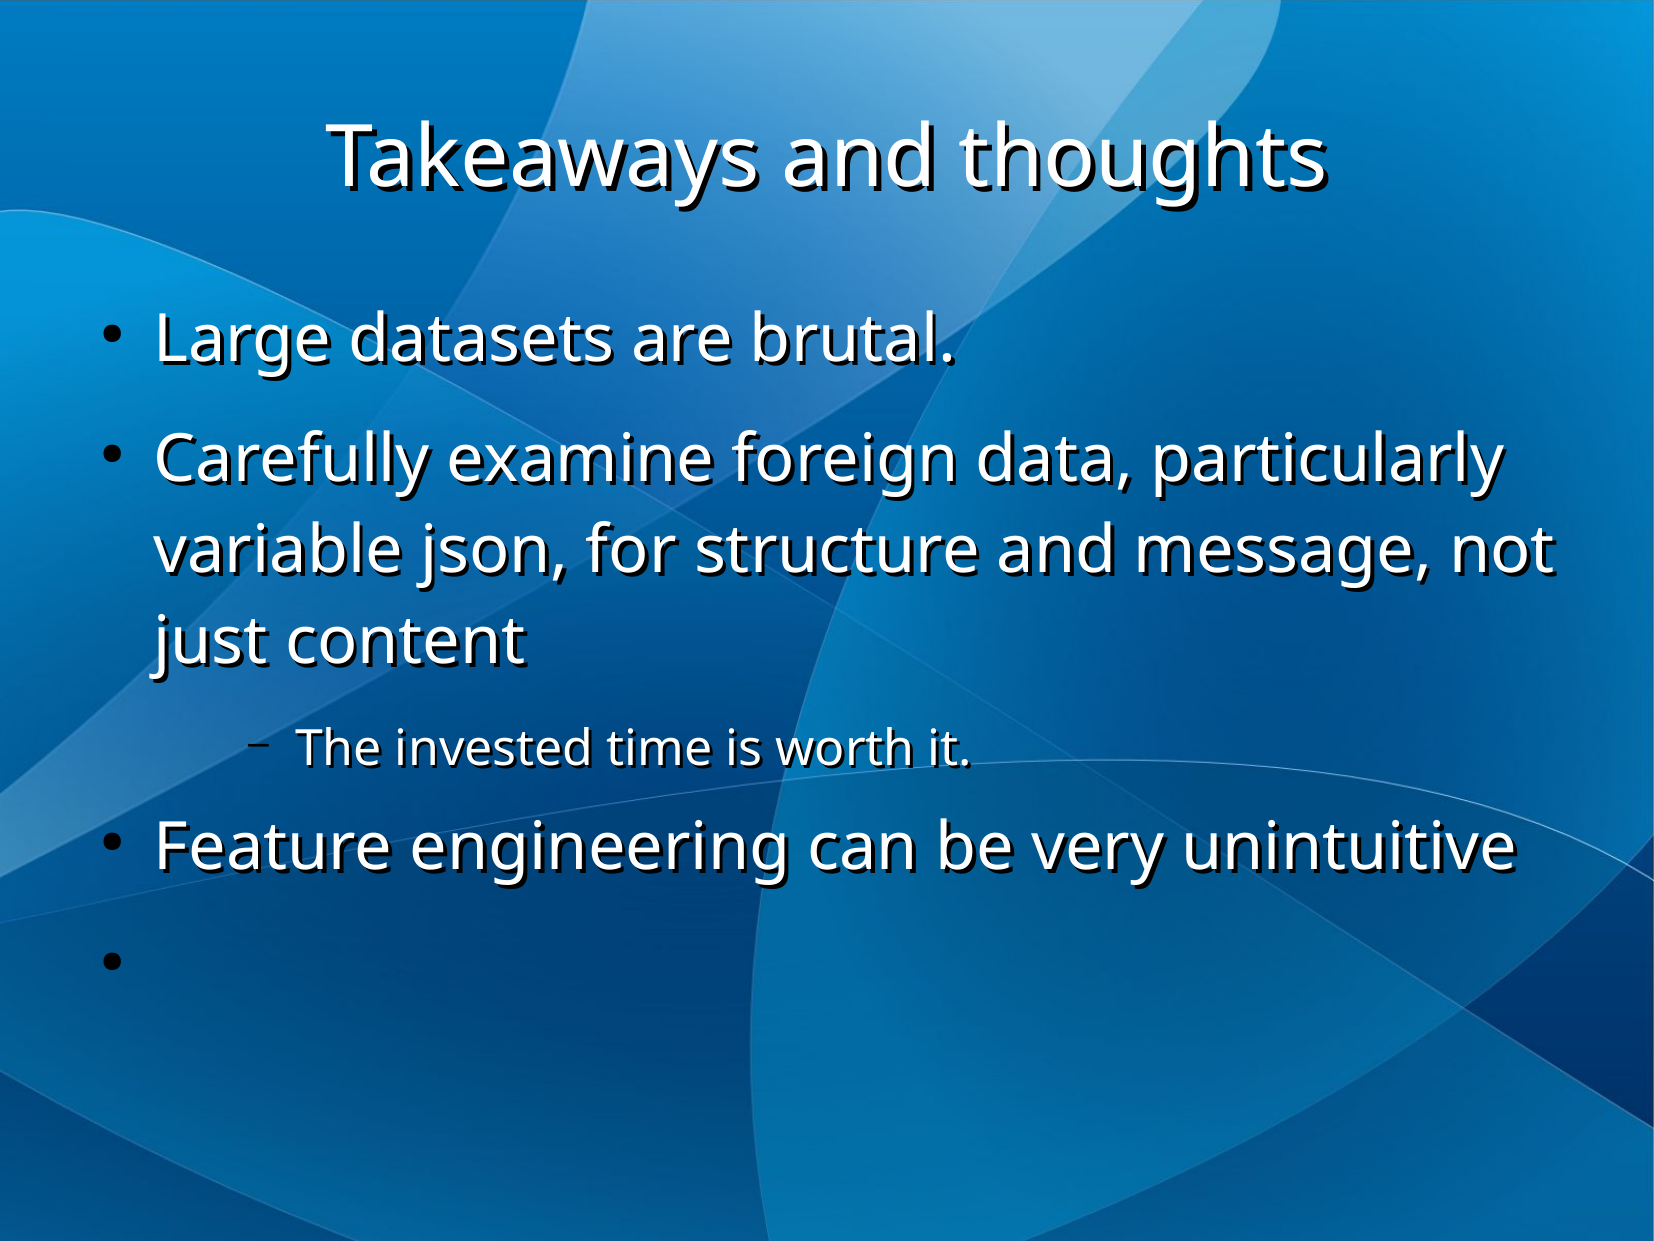

# Takeaways and thoughts
Large datasets are brutal.
Carefully examine foreign data, particularly variable json, for structure and message, not just content
The invested time is worth it.
Feature engineering can be very unintuitive